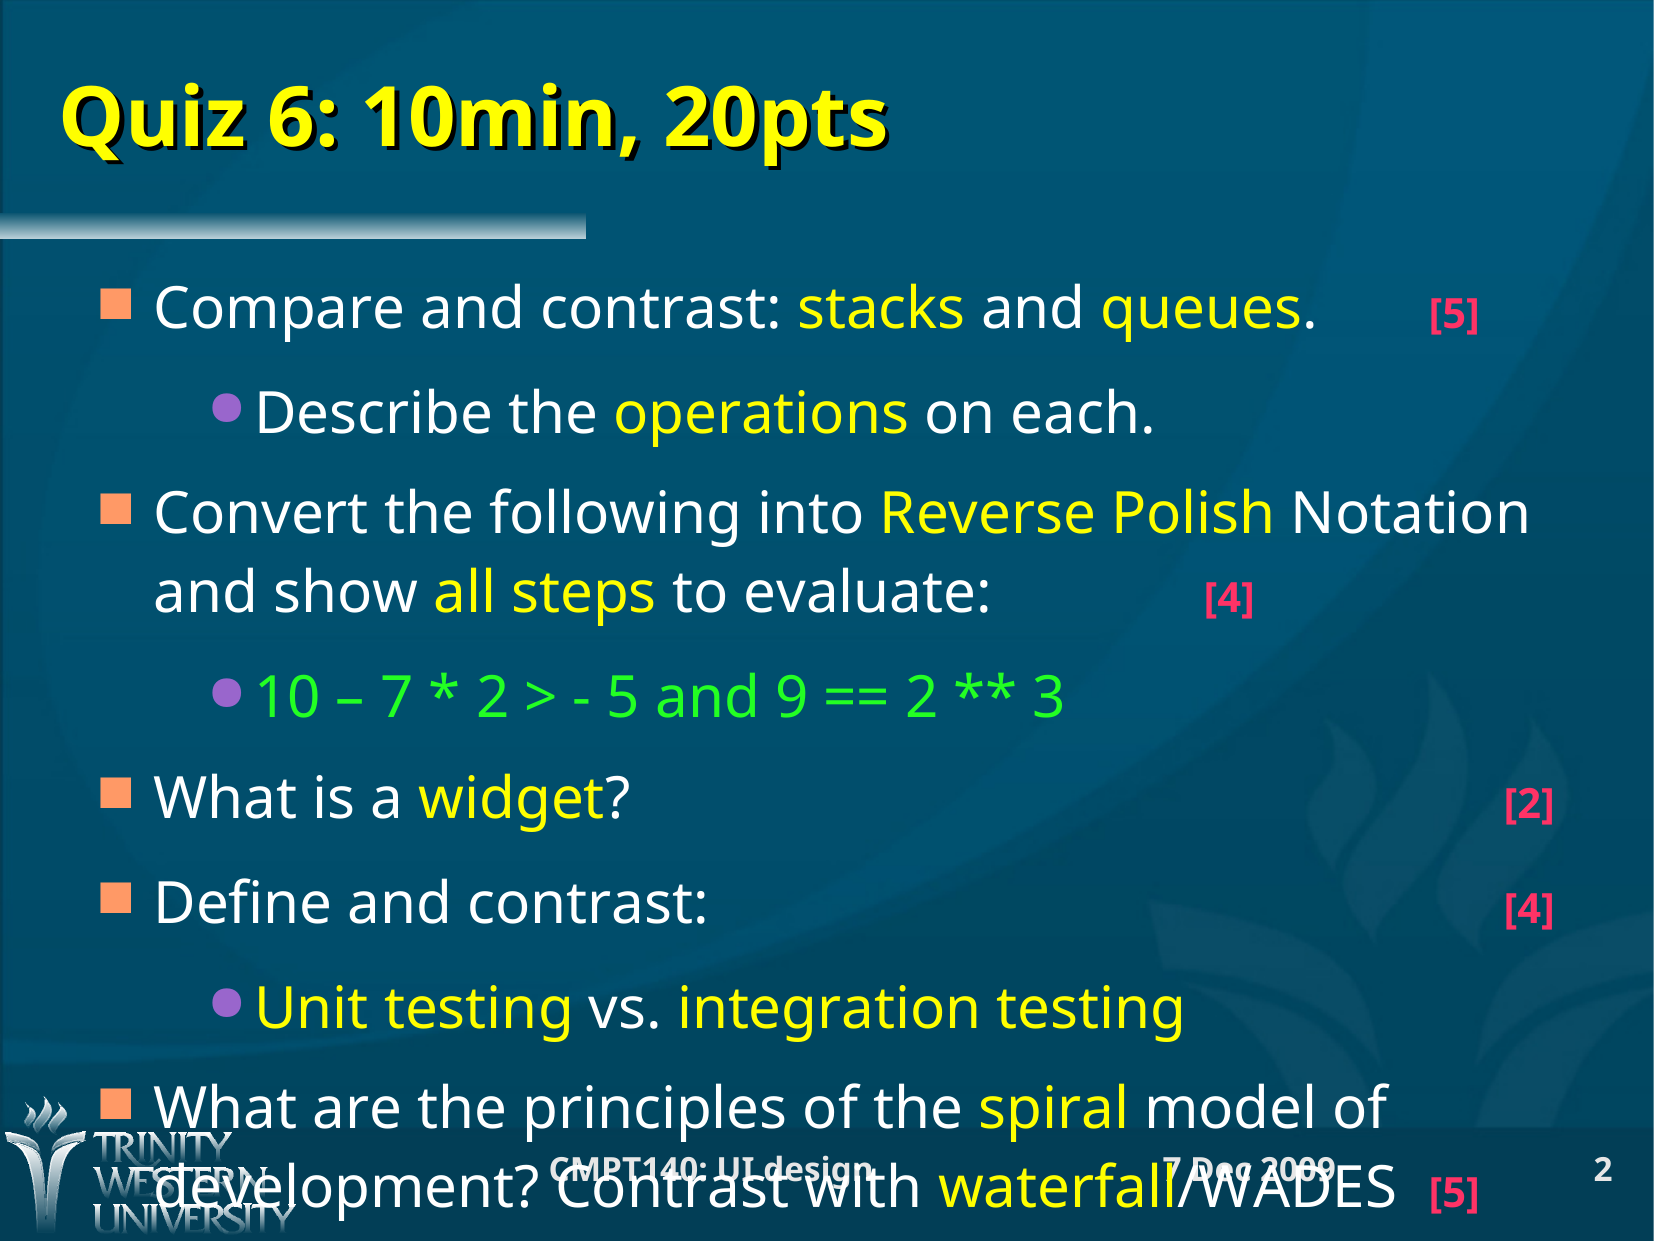

# Quiz 6: 10min, 20pts
Compare and contrast: stacks and queues.		[5]
Describe the operations on each.
Convert the following into Reverse Polish Notation and show all steps to evaluate:			[4]
10 – 7 * 2 > - 5 and 9 == 2 ** 3
What is a widget?												[2]
Define and contrast:											[4]
Unit testing vs. integration testing
What are the principles of the spiral model of development? Contrast with waterfall/WADES	[5]
CMPT140: UI design
7 Dec 2009
2